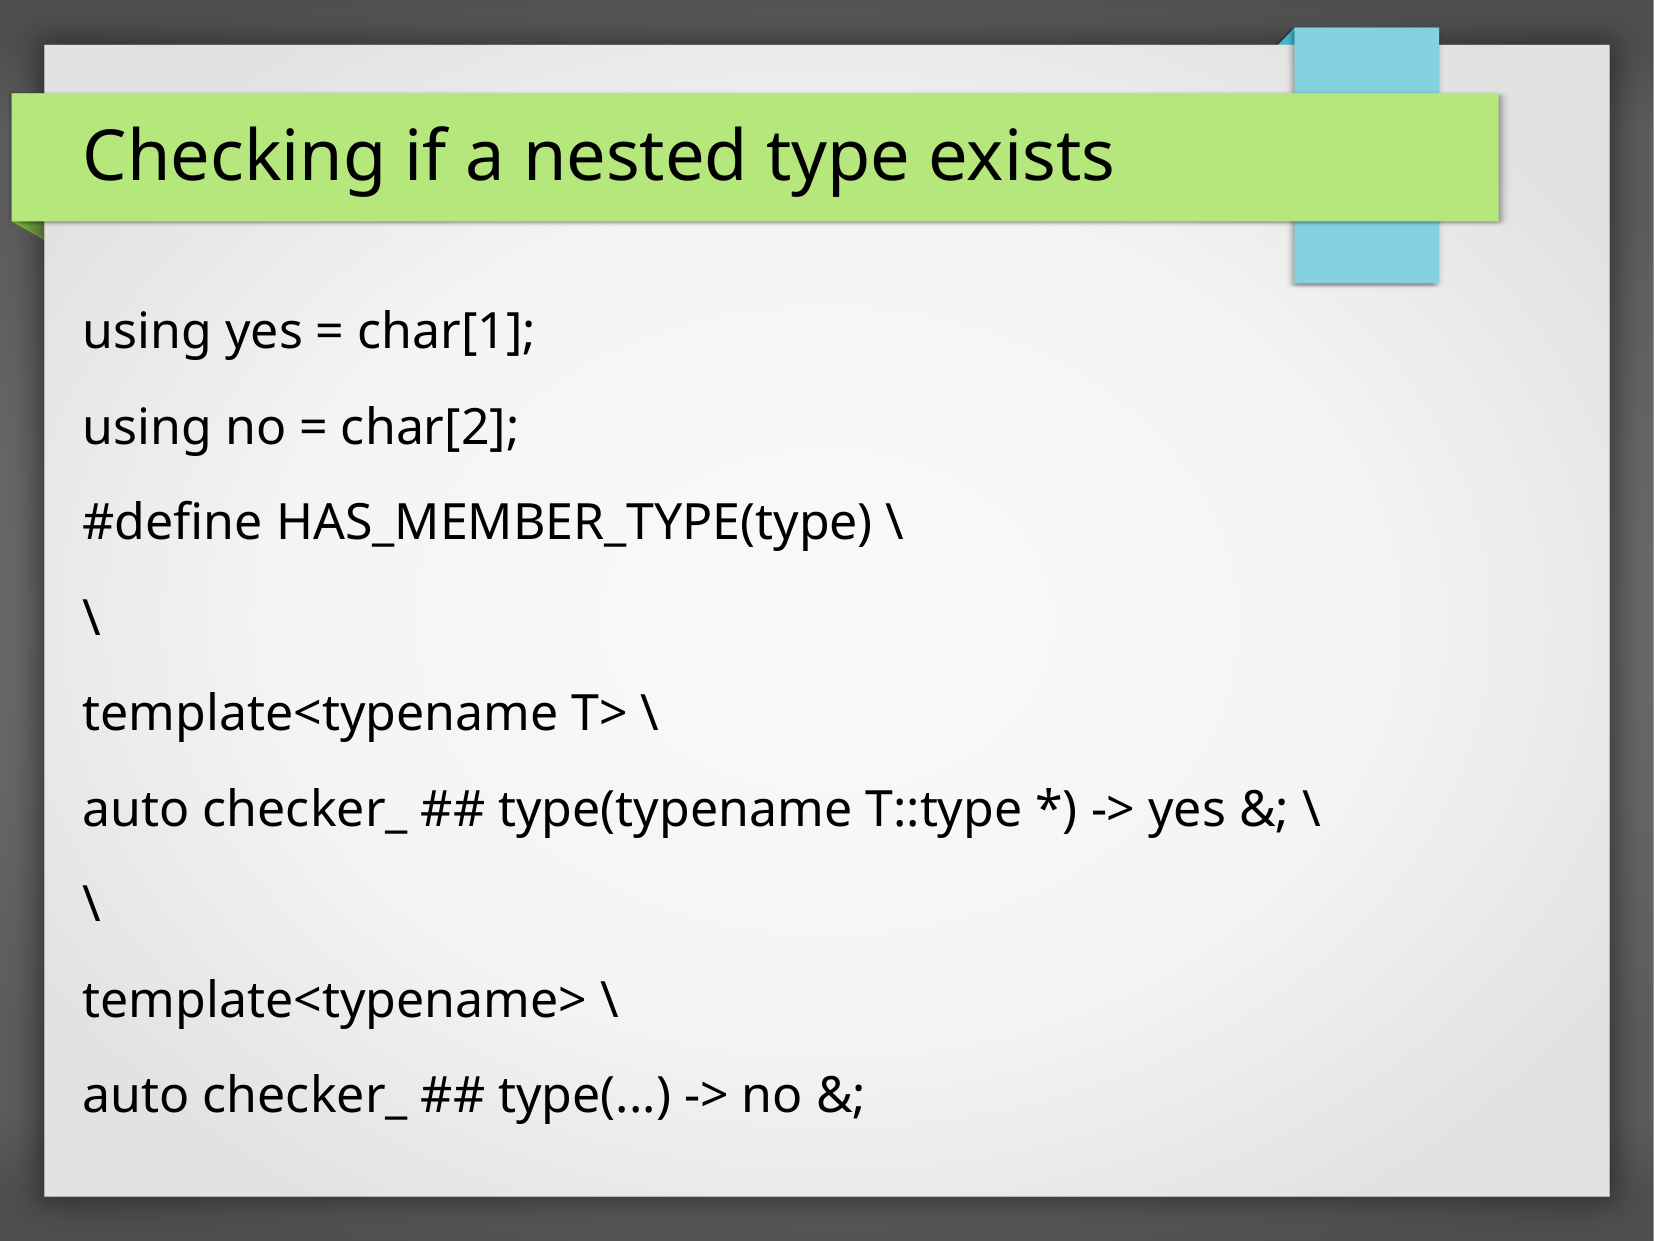

# Checking if a nested type exists
using yes = char[1];
using no = char[2];
#define HAS_MEMBER_TYPE(type) \
\
template<typename T> \
auto checker_ ## type(typename T::type *) -> yes &; \
\
template<typename> \
auto checker_ ## type(...) -> no &;